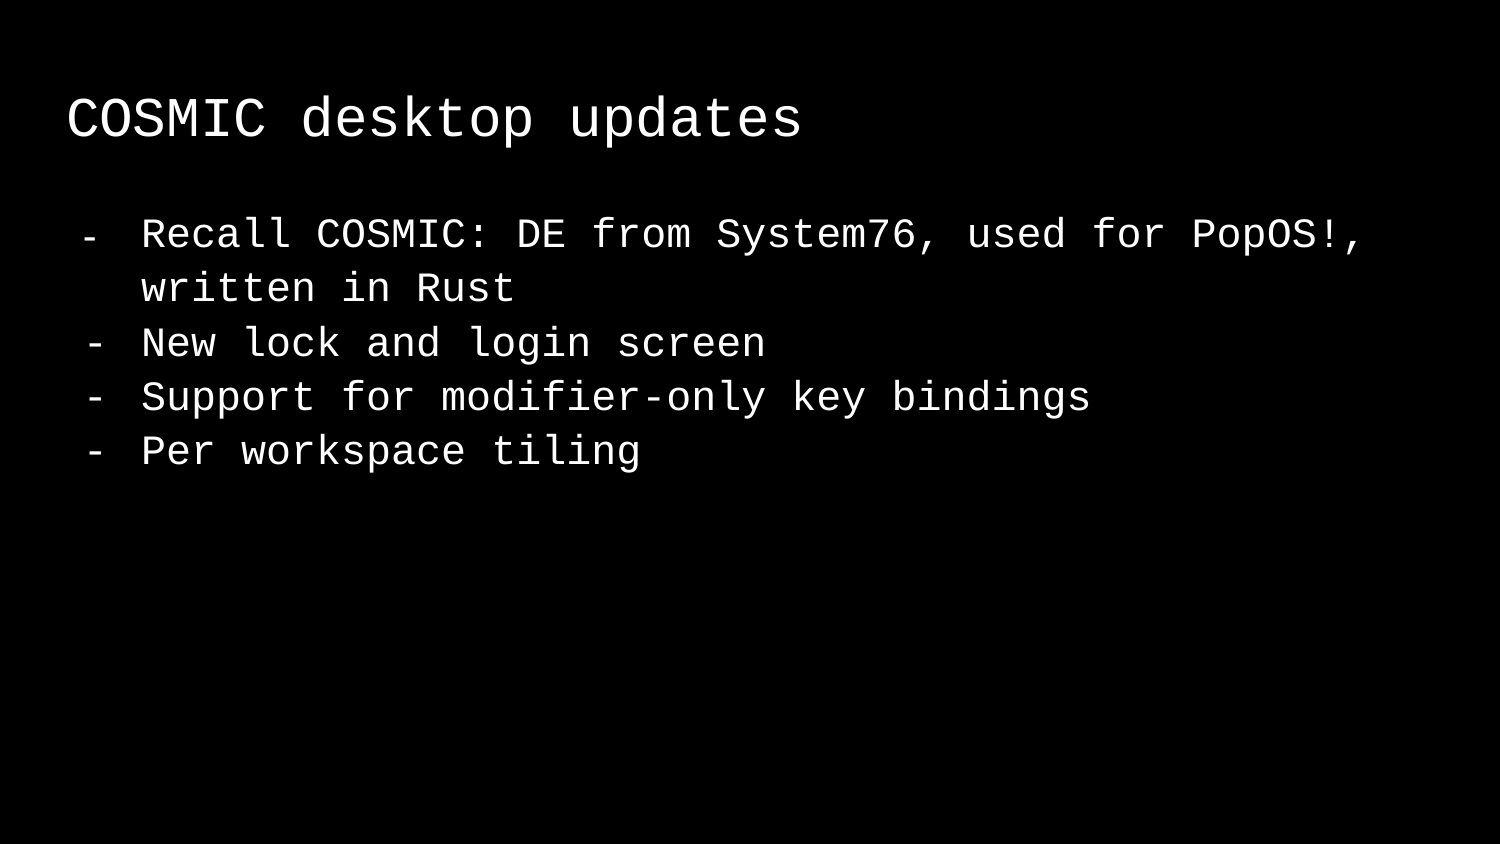

# COSMIC desktop updates
Recall COSMIC: DE from System76, used for PopOS!, written in Rust
New lock and login screen
Support for modifier-only key bindings
Per workspace tiling